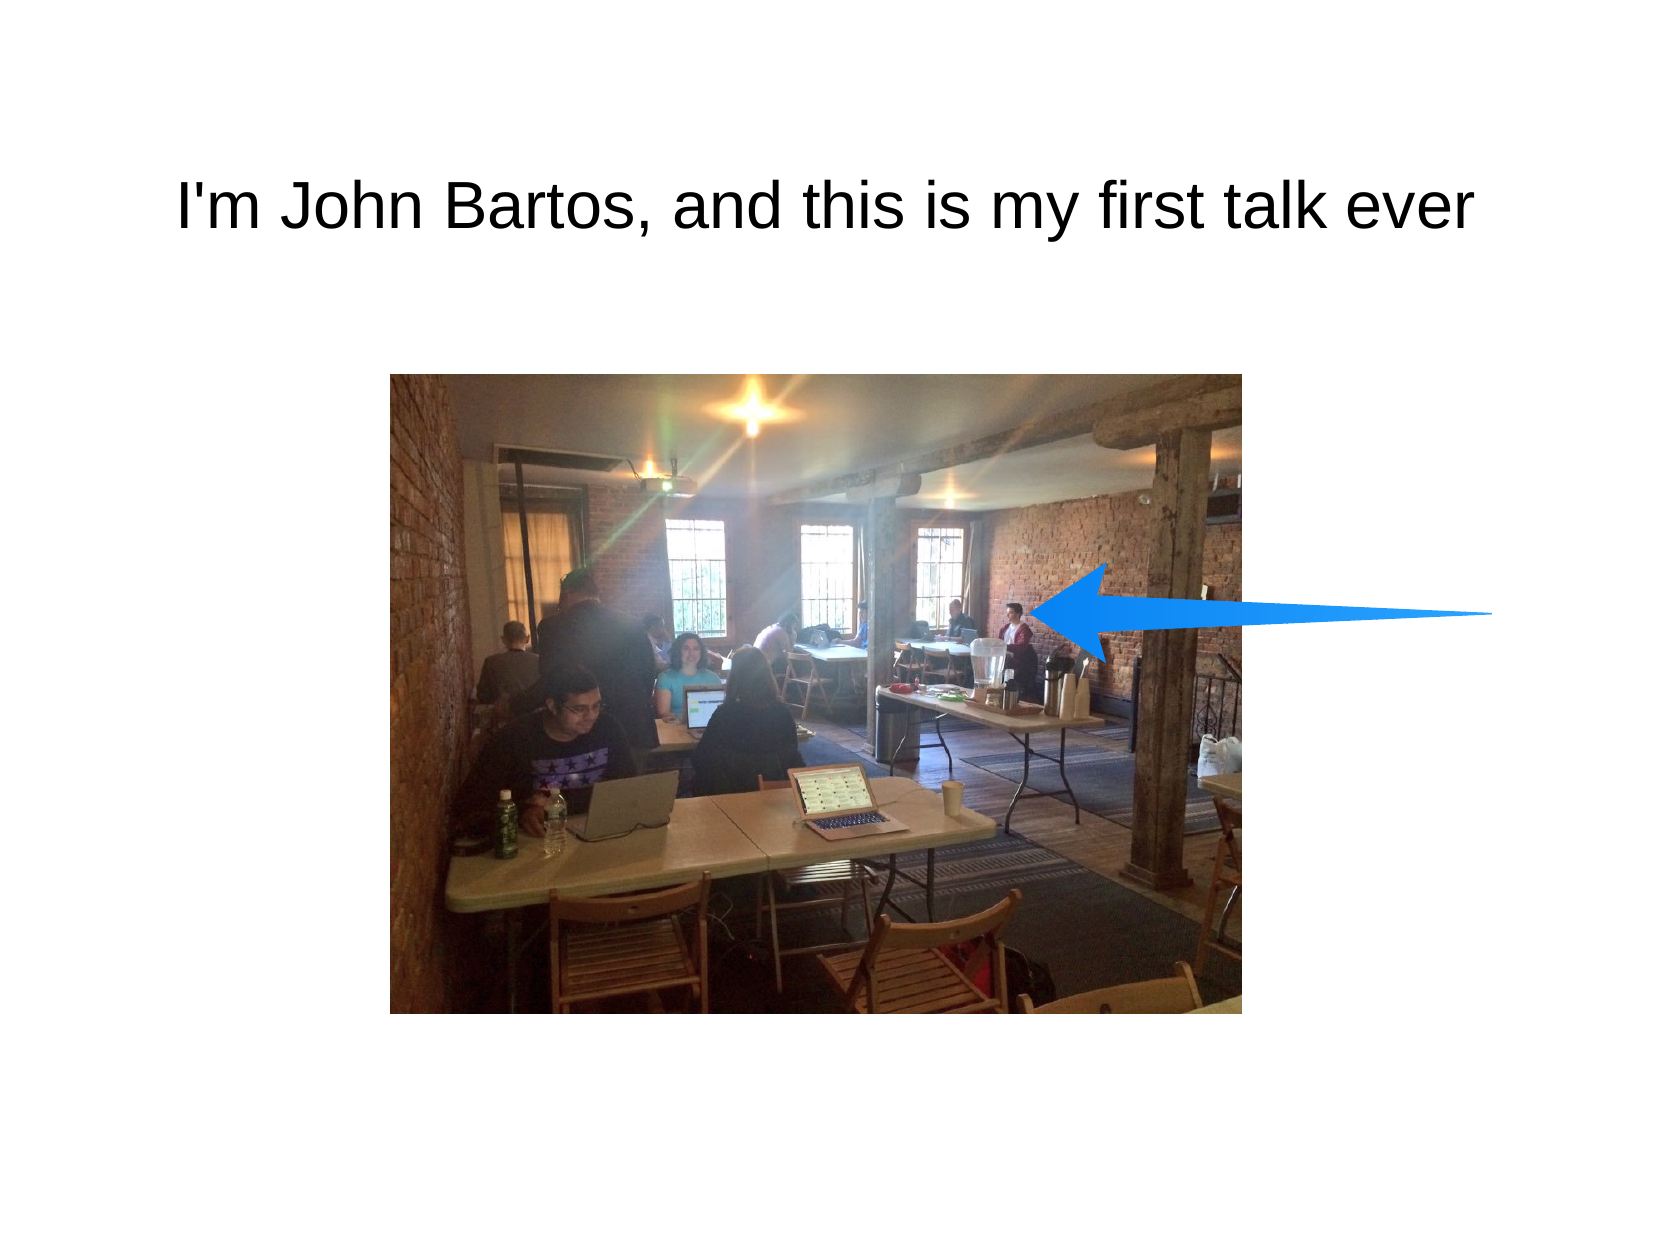

# I'm John Bartos, and this is my first talk ever